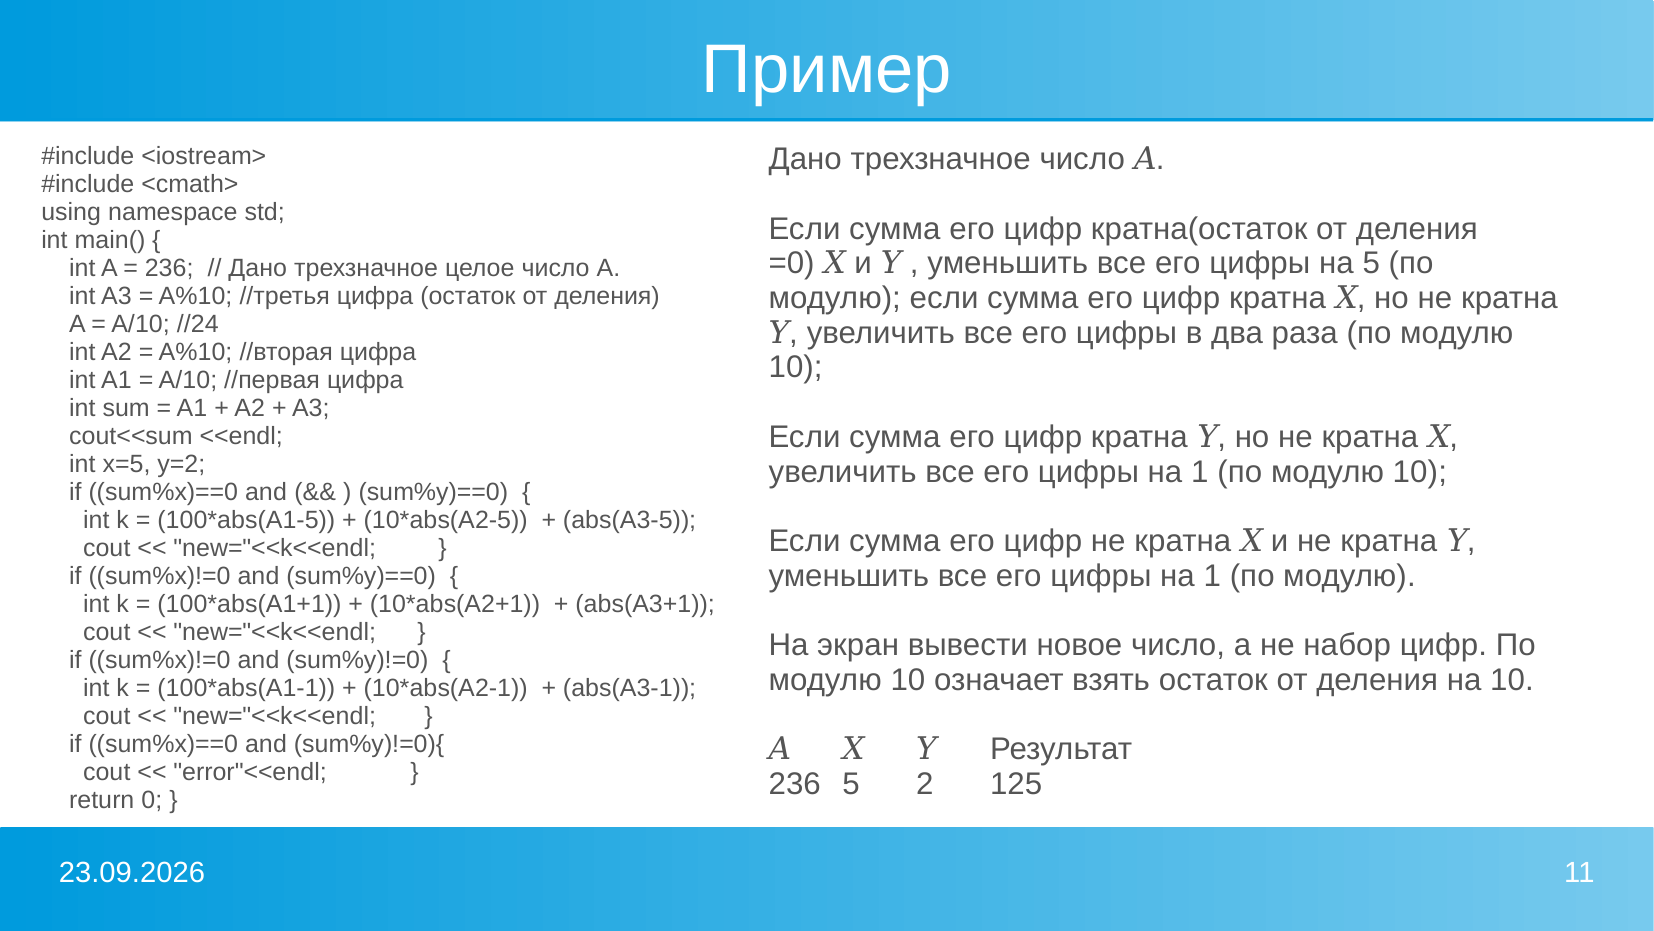

# Пример
Дано трехзначное число 𝐴.
Если сумма его цифр кратна(остаток от деления =0) 𝑋 и 𝑌 , уменьшить все его цифры на 5 (по модулю); если сумма его цифр кратна 𝑋, но не кратна 𝑌, увеличить все его цифры в два раза (по модулю 10);
Если сумма его цифр кратна 𝑌, но не кратна 𝑋, увеличить все его цифры на 1 (по модулю 10);
Если сумма его цифр не кратна 𝑋 и не кратна 𝑌, уменьшить все его цифры на 1 (по модулю).
На экран вывести новое число, а не набор цифр. По модулю 10 означает взять остаток от деления на 10.
𝐴	𝑋 	𝑌 	Результат
236	5 	2 	125
#include <iostream>
#include <cmath>
using namespace std;
int main() {
 int A = 236; // Дано трехзначное целое число A.
 int A3 = A%10; //третья цифра (остаток от деления)
 A = A/10; //24
 int A2 = A%10; //вторая цифра
 int A1 = A/10; //первая цифра
 int sum = A1 + A2 + A3;
 cout<<sum <<endl;
 int x=5, y=2;
 if ((sum%x)==0 and (&& ) (sum%y)==0) {
 int k = (100*abs(A1-5)) + (10*abs(A2-5)) + (abs(A3-5));
 cout << "new="<<k<<endl;	 }
 if ((sum%x)!=0 and (sum%y)==0) {
 int k = (100*abs(A1+1)) + (10*abs(A2+1)) + (abs(A3+1));
 cout << "new="<<k<<endl;	 }
 if ((sum%x)!=0 and (sum%y)!=0) {
 int k = (100*abs(A1-1)) + (10*abs(A2-1)) + (abs(A3-1));
 cout << "new="<<k<<endl;	 }
 if ((sum%x)==0 and (sum%y)!=0){
 cout << "error"<<endl; 	}
 return 0; }
11